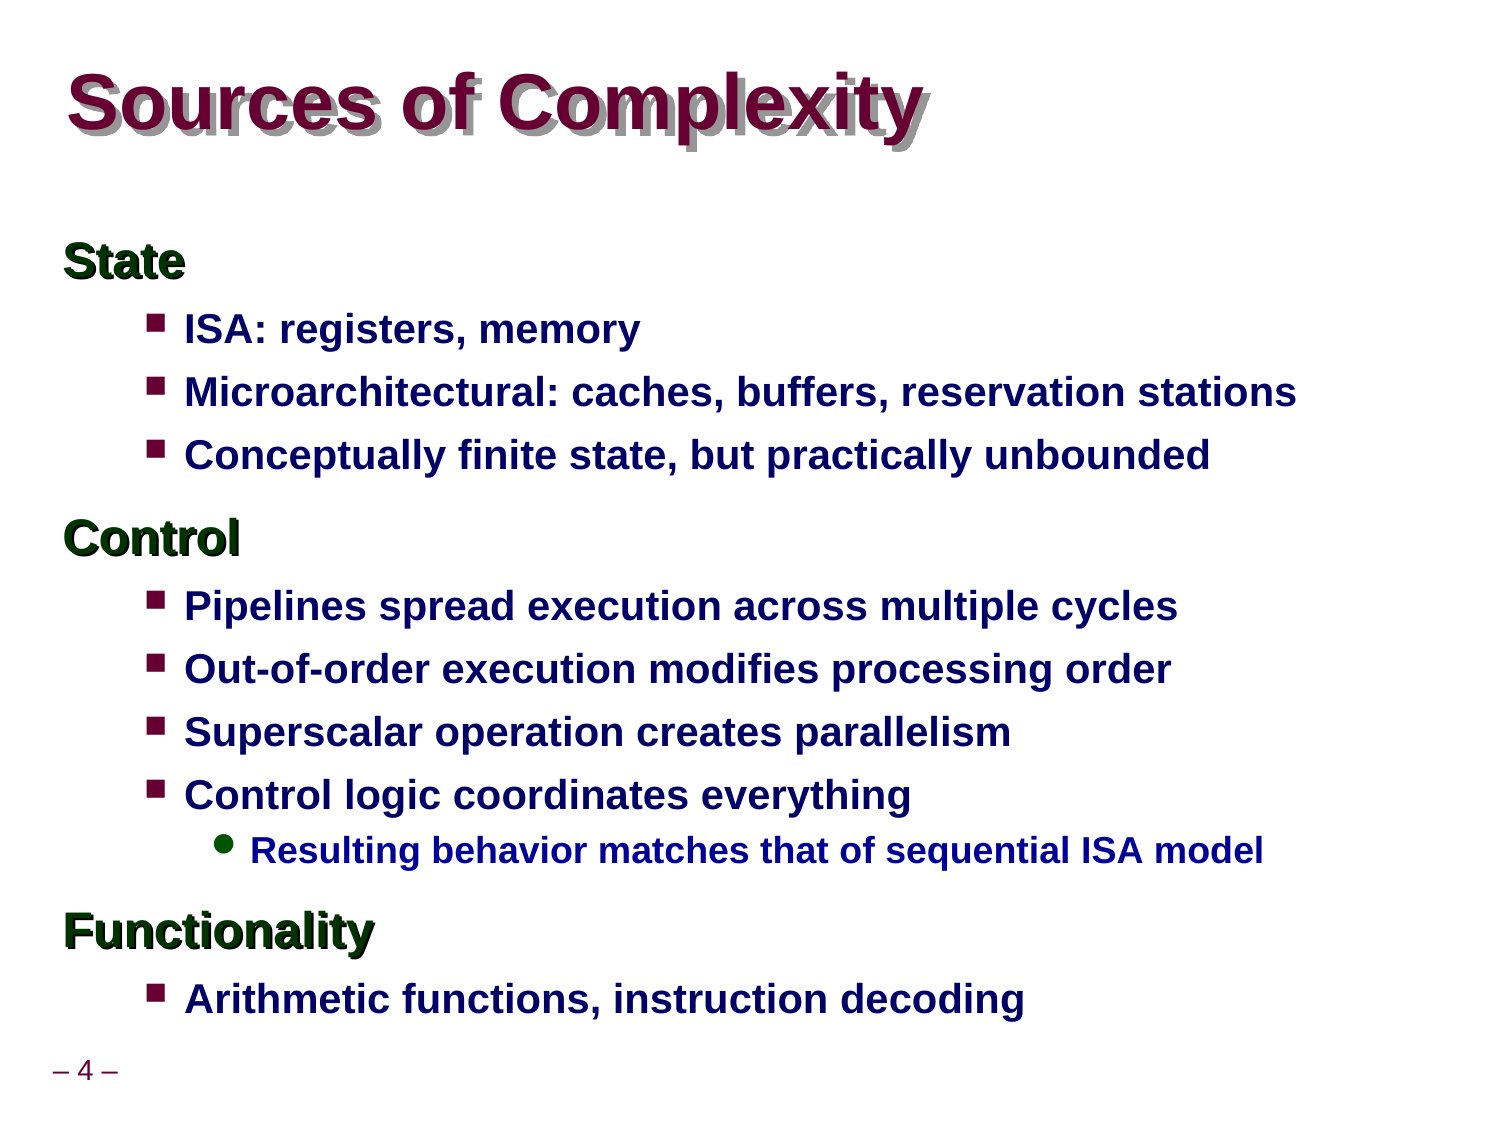

# Sources of Complexity
State
ISA: registers, memory
Microarchitectural: caches, buffers, reservation stations
Conceptually finite state, but practically unbounded
Control
Pipelines spread execution across multiple cycles
Out-of-order execution modifies processing order
Superscalar operation creates parallelism
Control logic coordinates everything
Resulting behavior matches that of sequential ISA model
Functionality
Arithmetic functions, instruction decoding